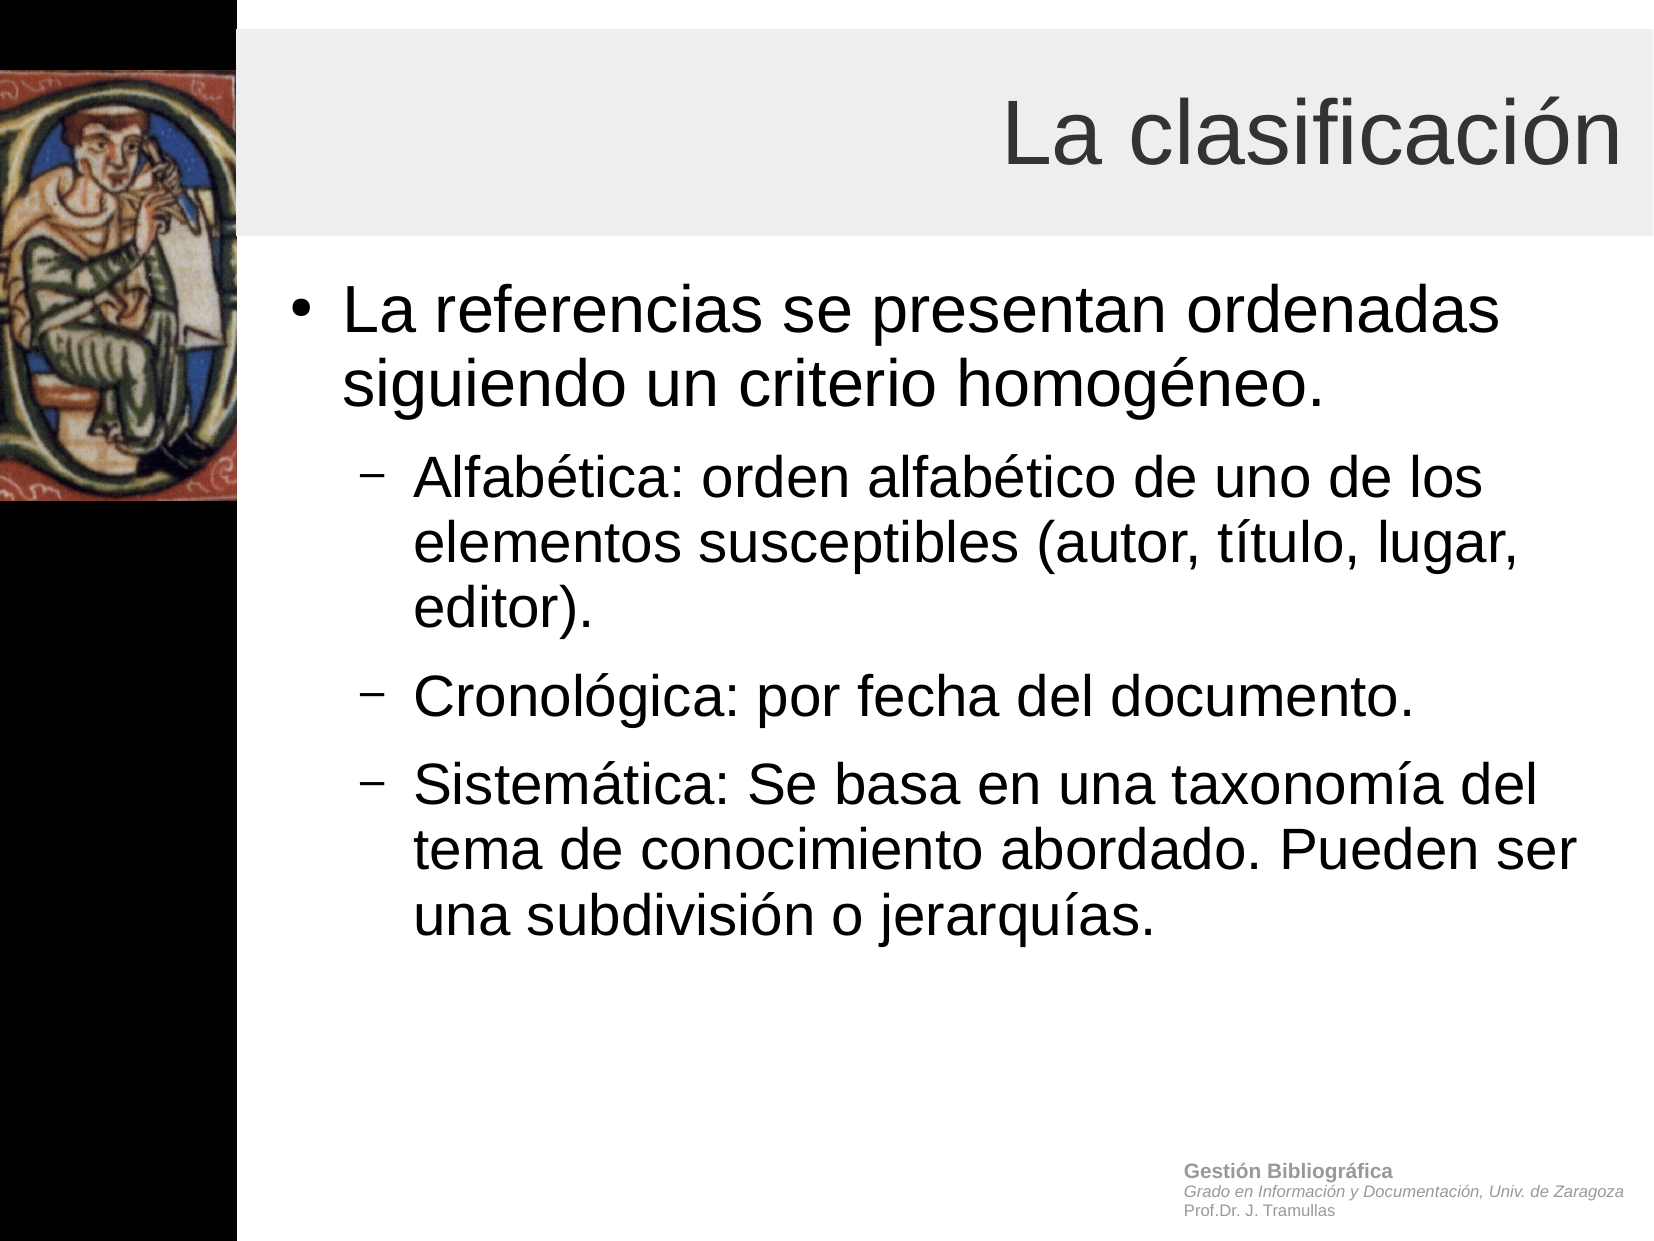

# La clasificación
La referencias se presentan ordenadas siguiendo un criterio homogéneo.
Alfabética: orden alfabético de uno de los elementos susceptibles (autor, título, lugar, editor).
Cronológica: por fecha del documento.
Sistemática: Se basa en una taxonomía del tema de conocimiento abordado. Pueden ser una subdivisión o jerarquías.